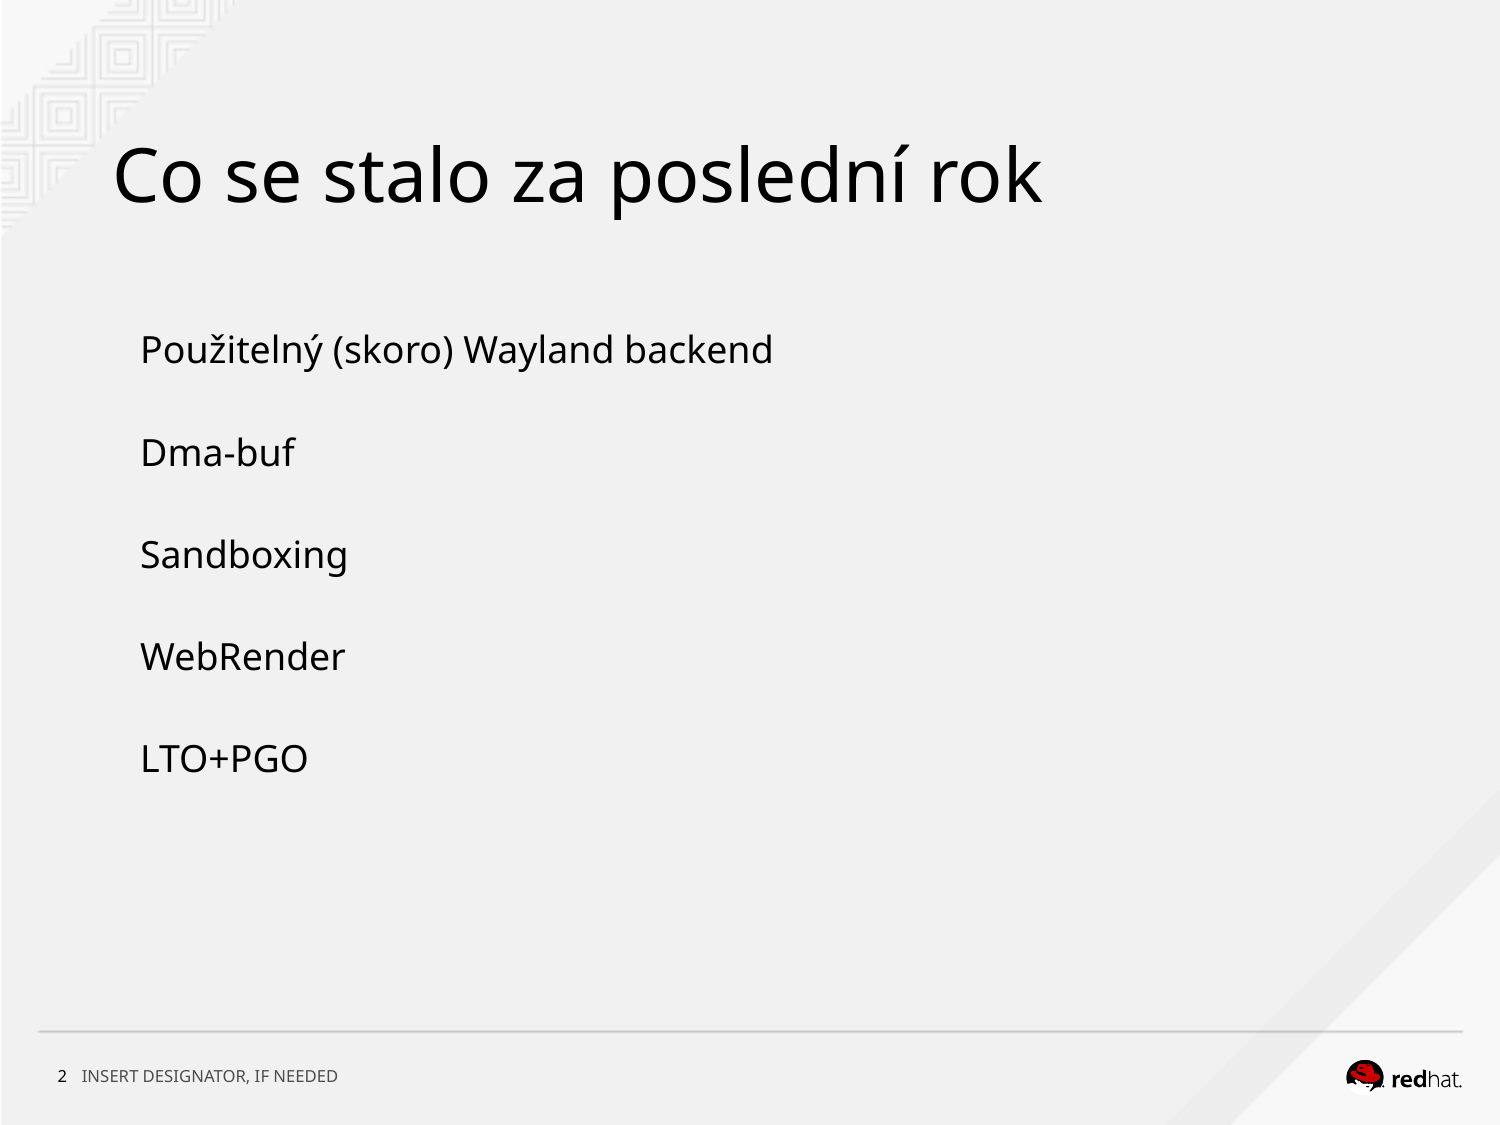

# Co se stalo za poslední rok
Použitelný (skoro) Wayland backend
Dma-buf
Sandboxing
WebRender
LTO+PGO
2
INSERT DESIGNATOR, IF NEEDED